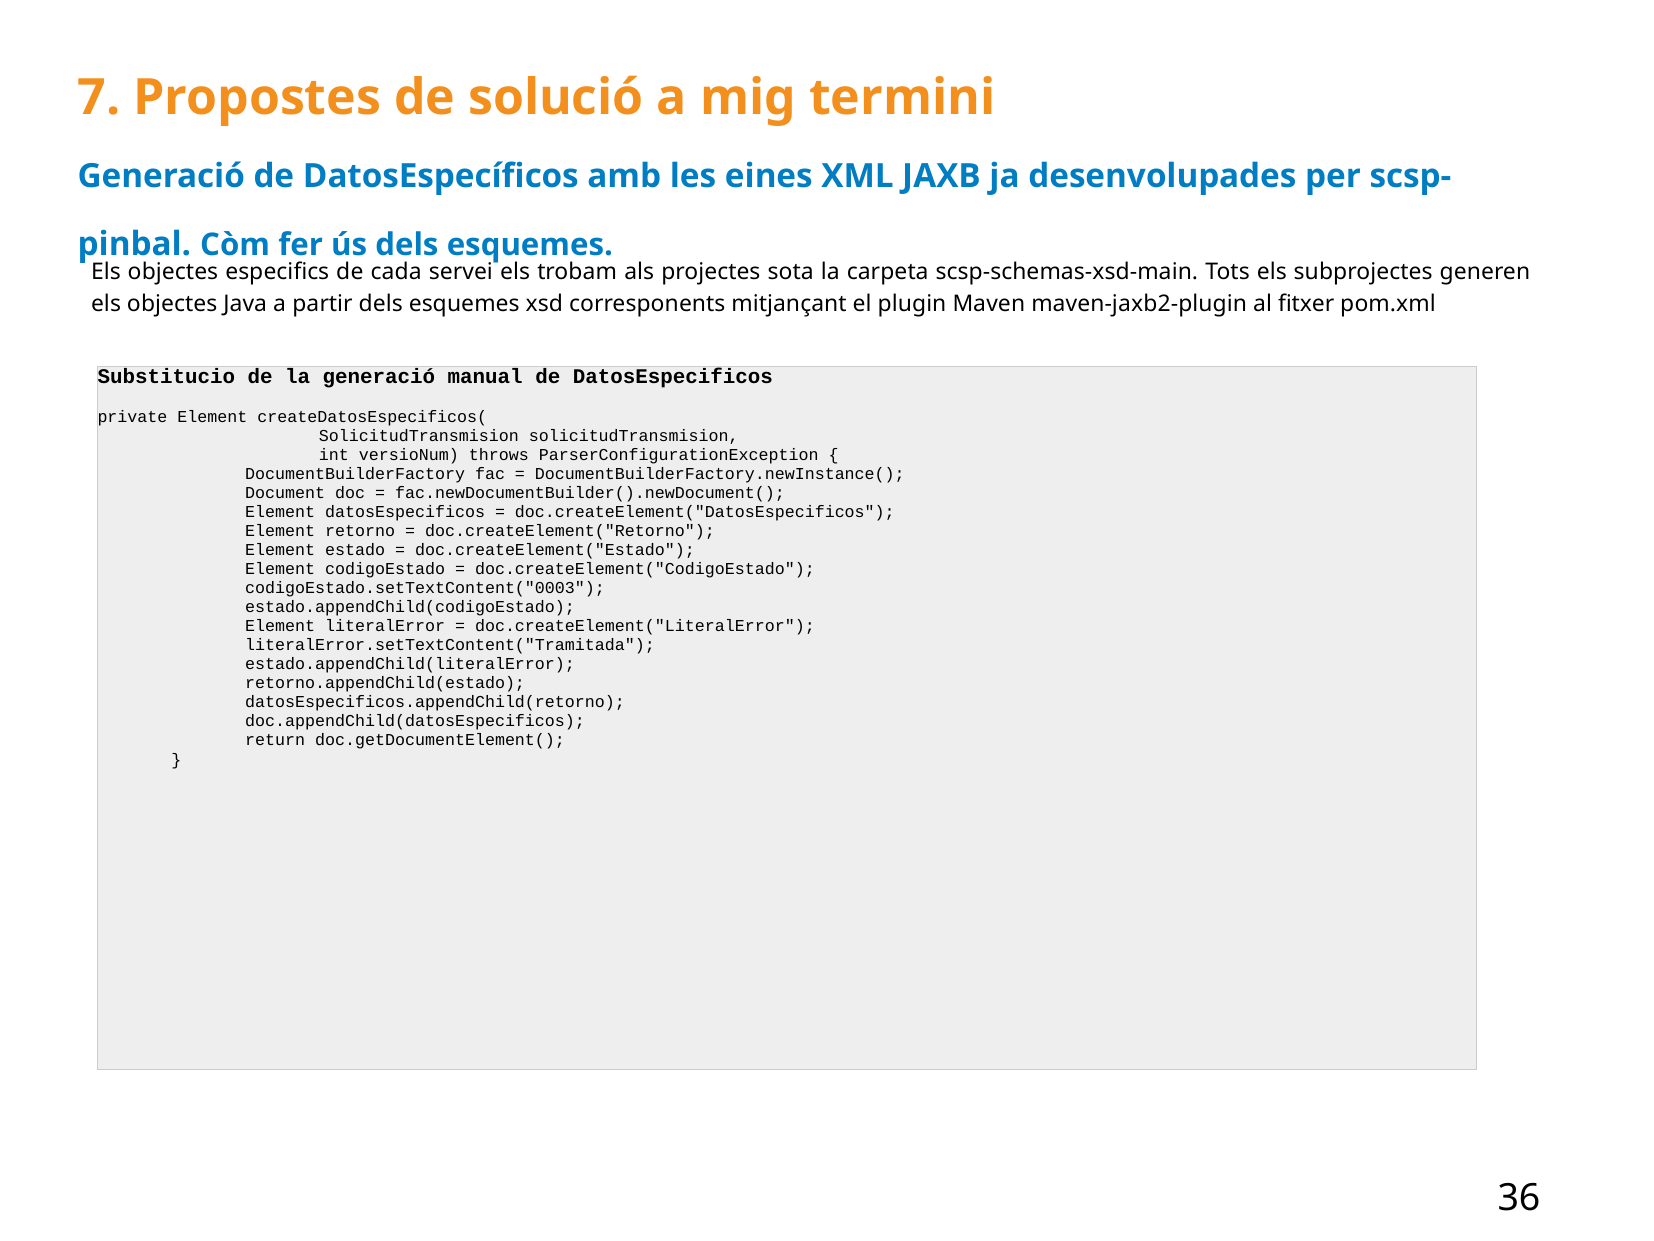

7. Propostes de solució a mig termini
Generació de DatosEspecíficos amb les eines XML JAXB ja desenvolupades per scsp-pinbal. Còm fer ús dels esquemes.
Els objectes especifics de cada servei els trobam als projectes sota la carpeta scsp-schemas-xsd-main. Tots els subprojectes generen els objectes Java a partir dels esquemes xsd corresponents mitjançant el plugin Maven maven-jaxb2-plugin al fitxer pom.xml
Substitucio de la generació manual de DatosEspecificos
private Element createDatosEspecificos(
			SolicitudTransmision solicitudTransmision,
			int versioNum) throws ParserConfigurationException {
		DocumentBuilderFactory fac = DocumentBuilderFactory.newInstance();
		Document doc = fac.newDocumentBuilder().newDocument();
		Element datosEspecificos = doc.createElement("DatosEspecificos");
		Element retorno = doc.createElement("Retorno");
		Element estado = doc.createElement("Estado");
		Element codigoEstado = doc.createElement("CodigoEstado");
		codigoEstado.setTextContent("0003");
		estado.appendChild(codigoEstado);
		Element literalError = doc.createElement("LiteralError");
		literalError.setTextContent("Tramitada");
		estado.appendChild(literalError);
		retorno.appendChild(estado);
		datosEspecificos.appendChild(retorno);
		doc.appendChild(datosEspecificos);
		return doc.getDocumentElement();
	}